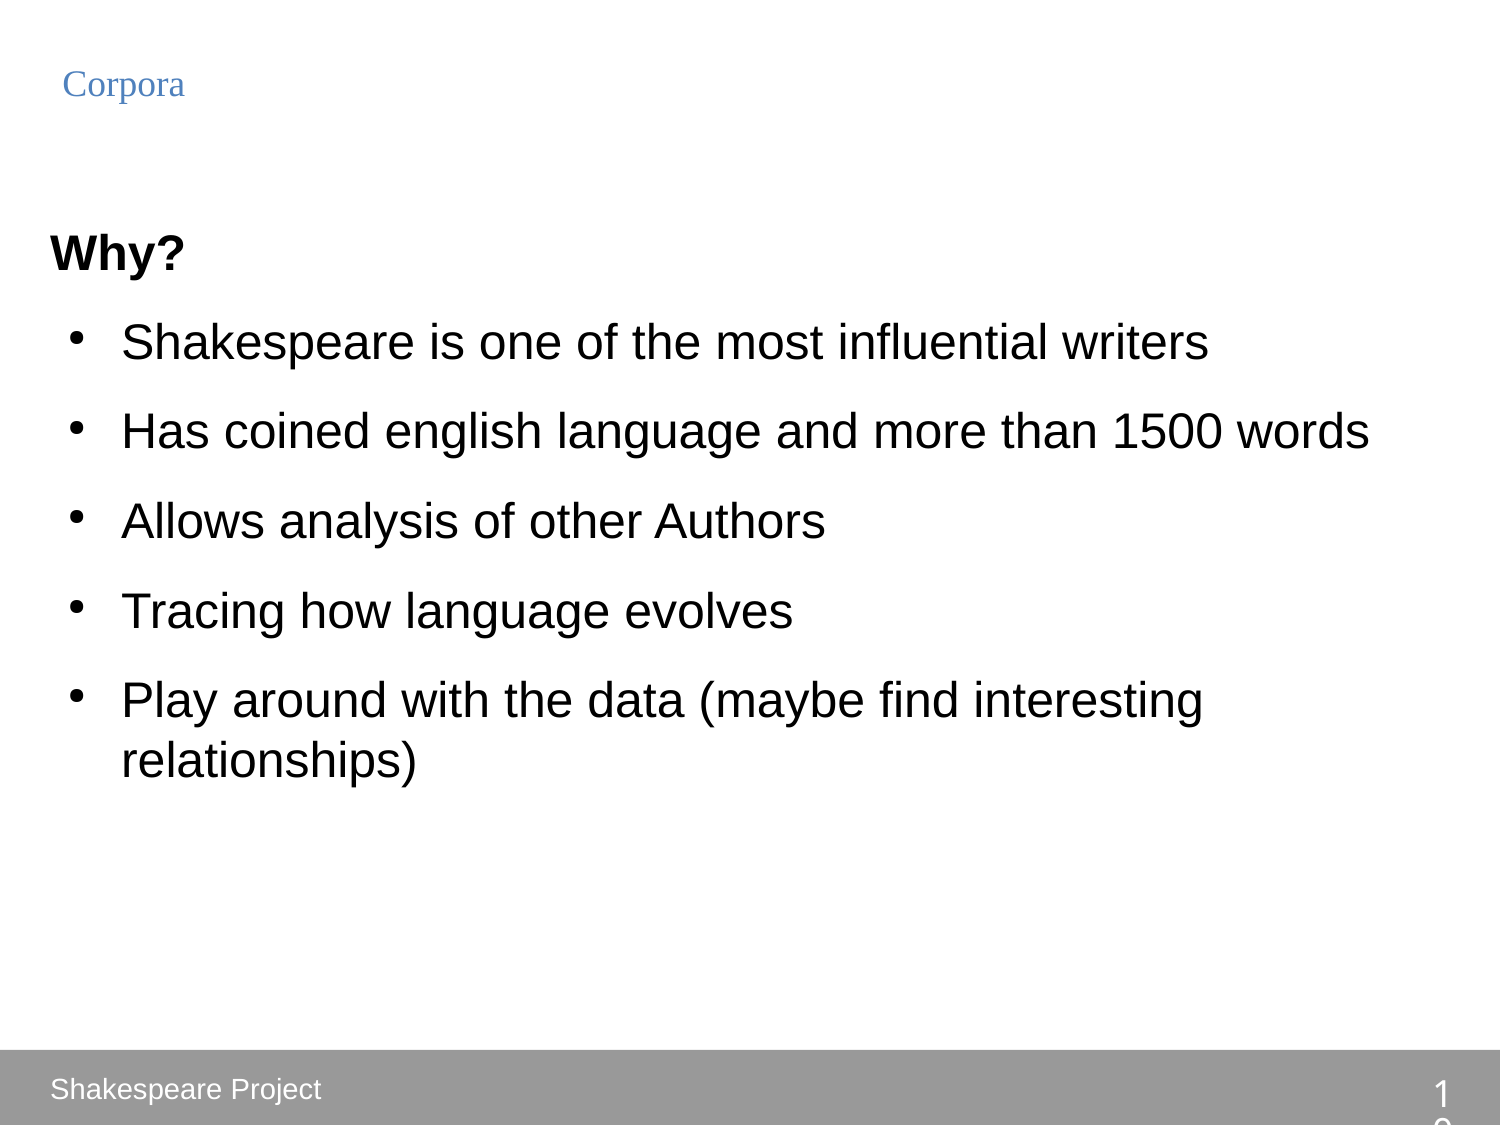

# Corpora
Why?
Shakespeare is one of the most influential writers
Has coined english language and more than 1500 words
Allows analysis of other Authors
Tracing how language evolves
Play around with the data (maybe find interesting relationships)
Shakespeare Project